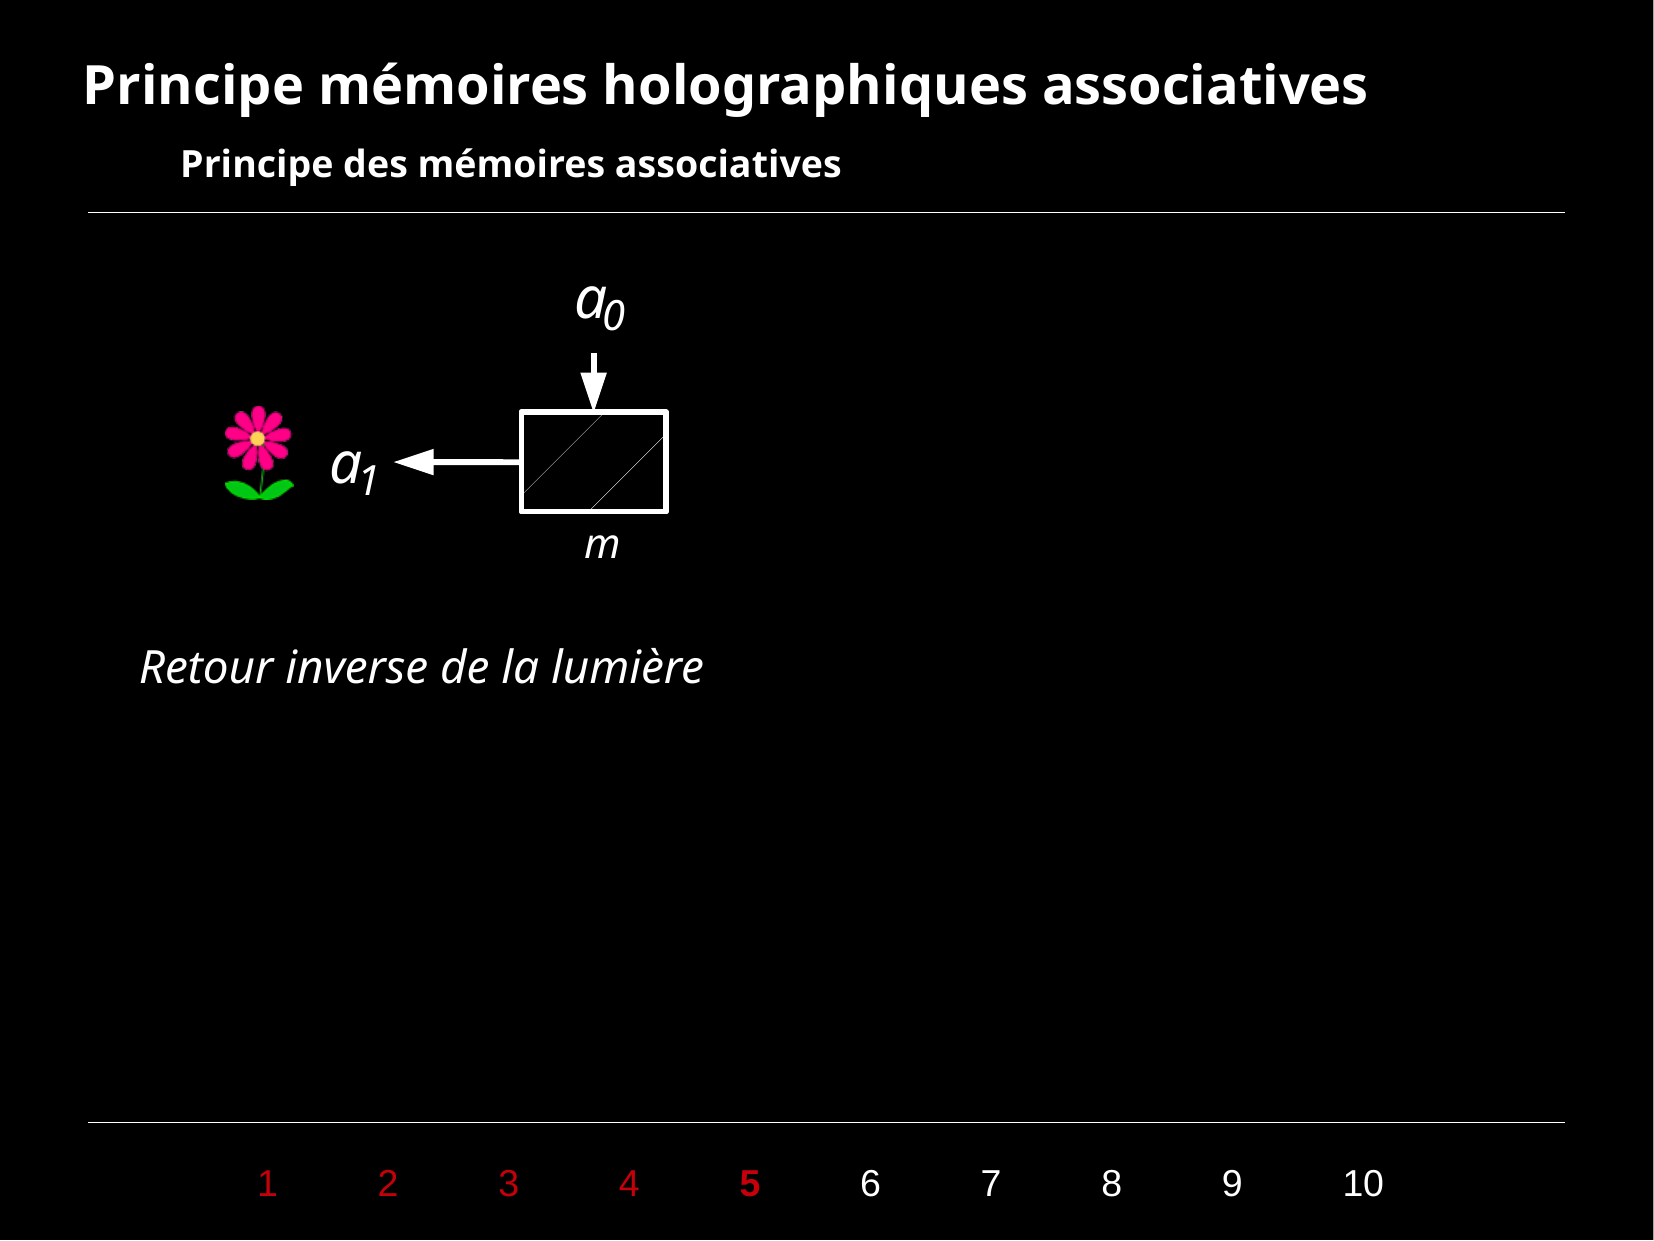

# Principe mémoires holographiques associatives
Principe des mémoires associatives
a
0
a
1
m
Retour inverse de la lumière
1
2
3
4
5
6
7
8
9
10